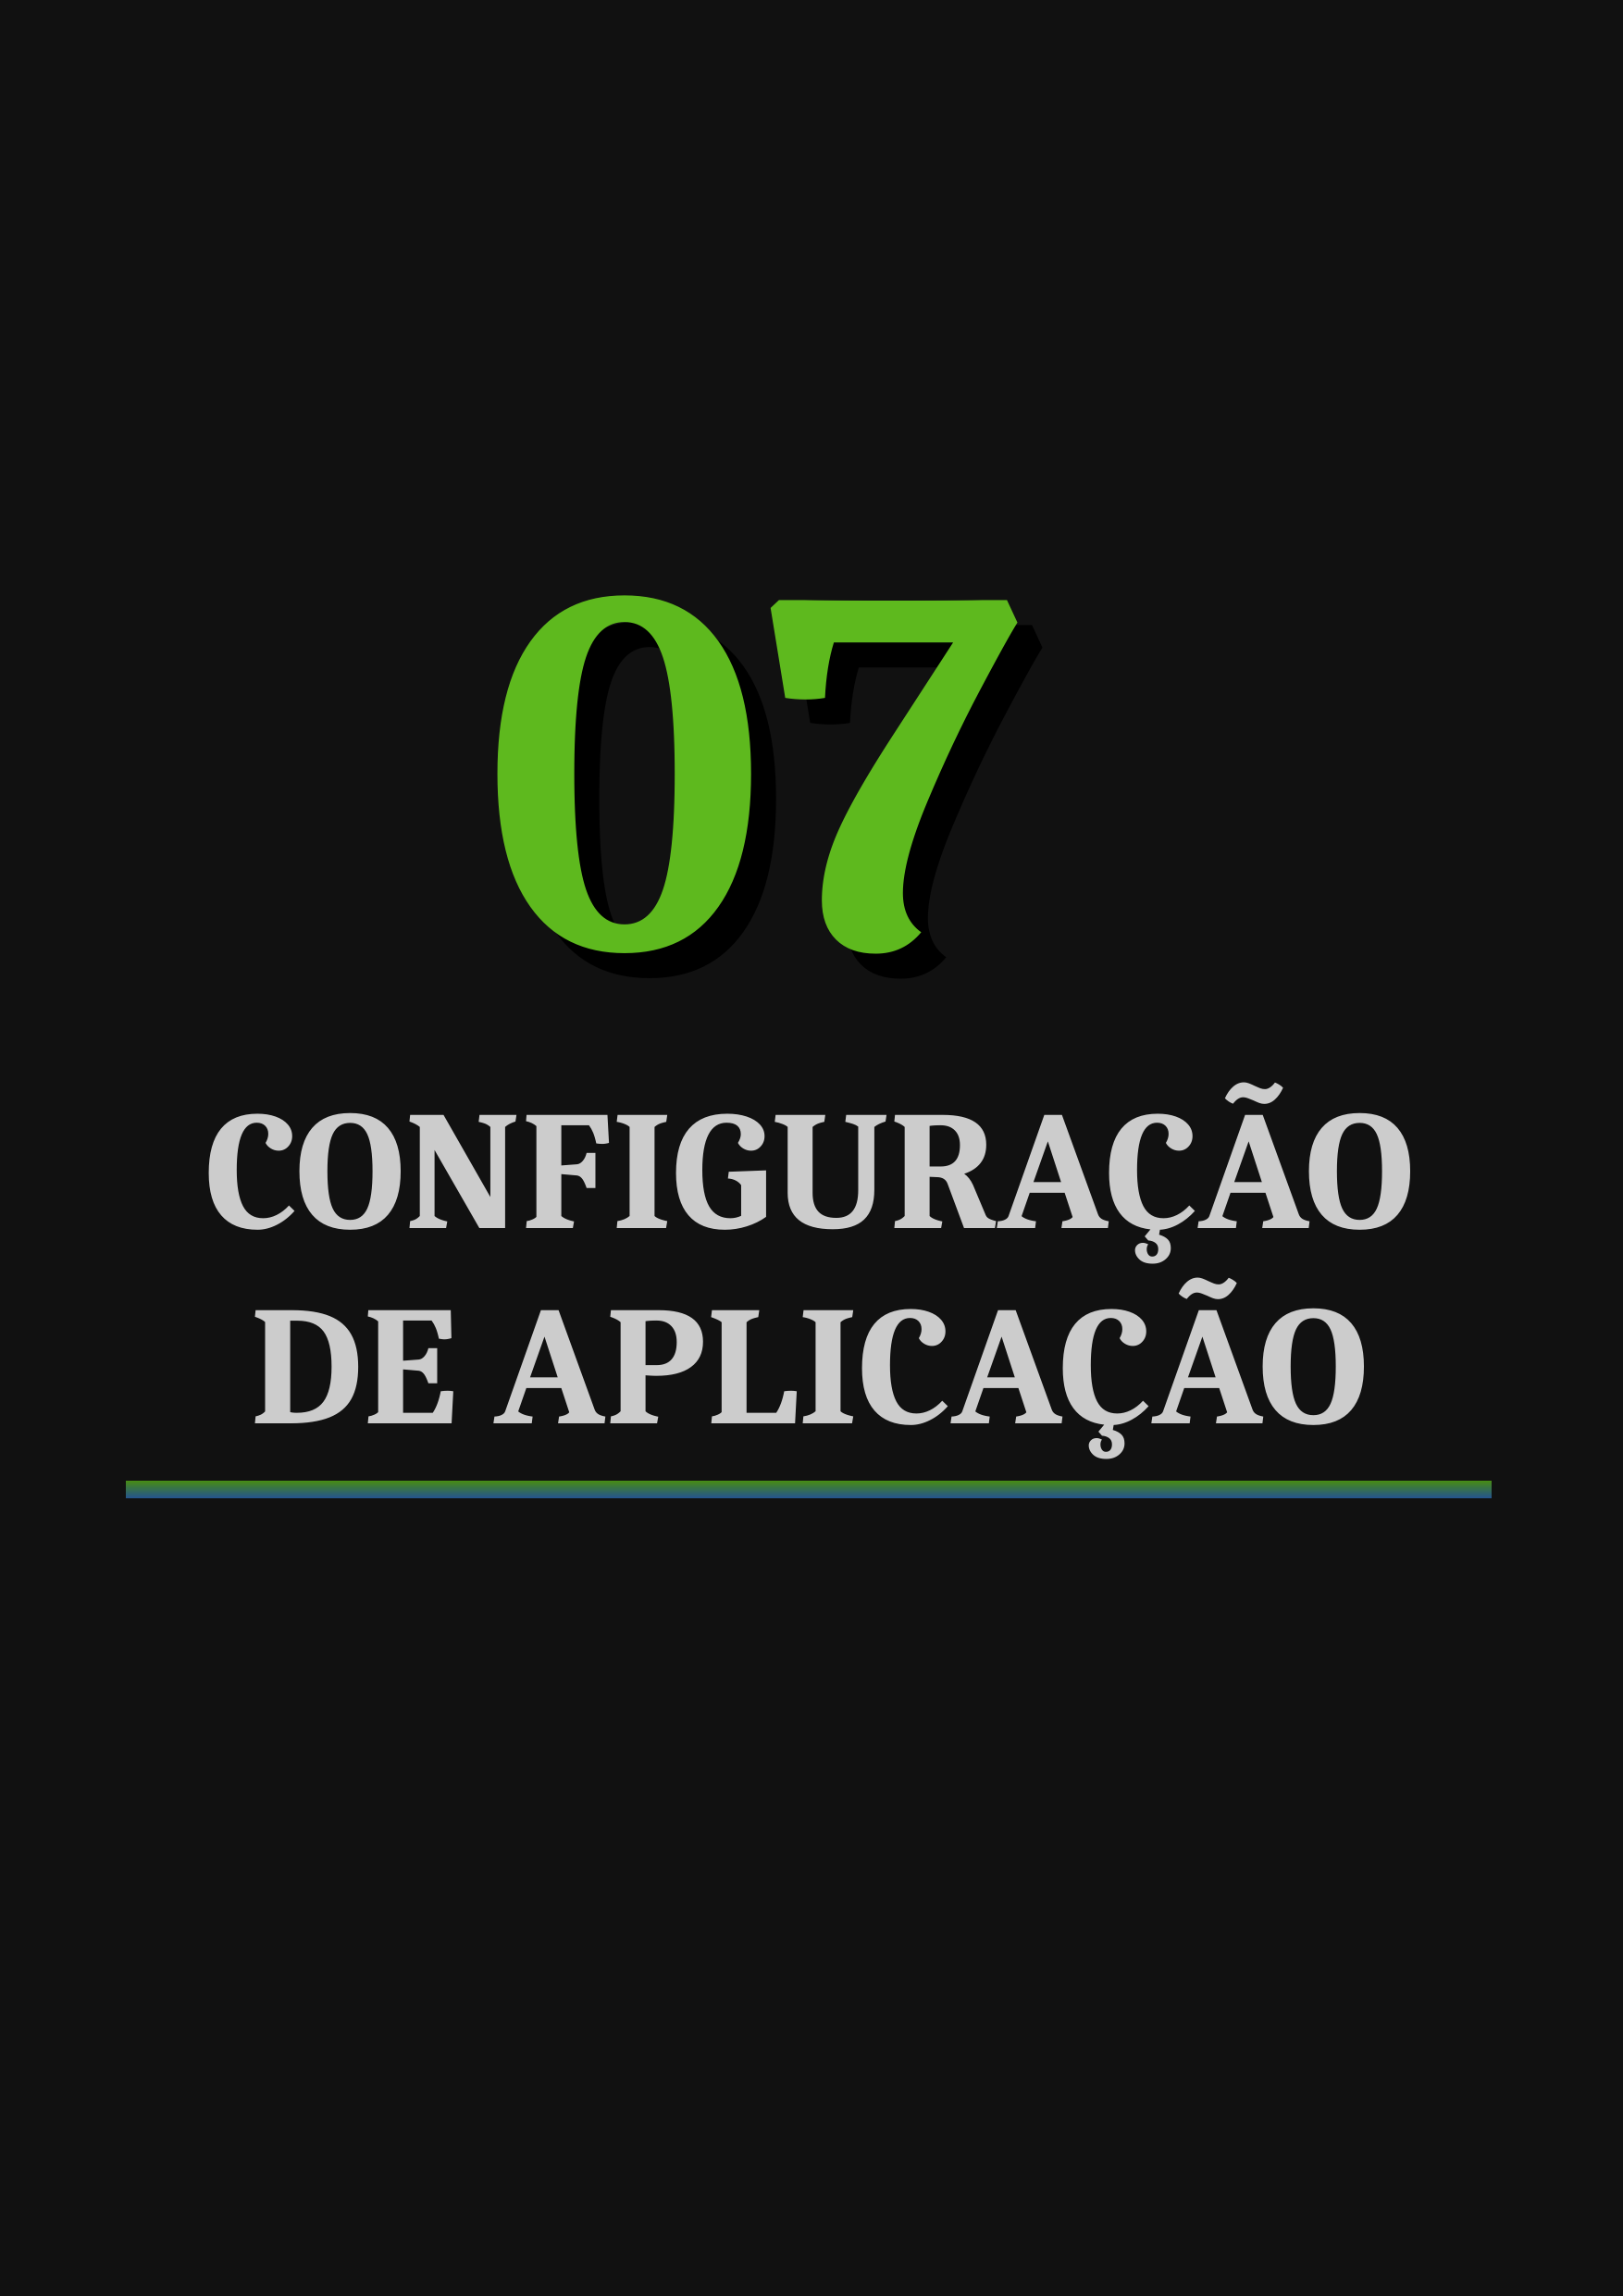

07
CONFIGURAÇÃO DE APLICAÇÃO
Spring Boot - Força heróica para Devs
15